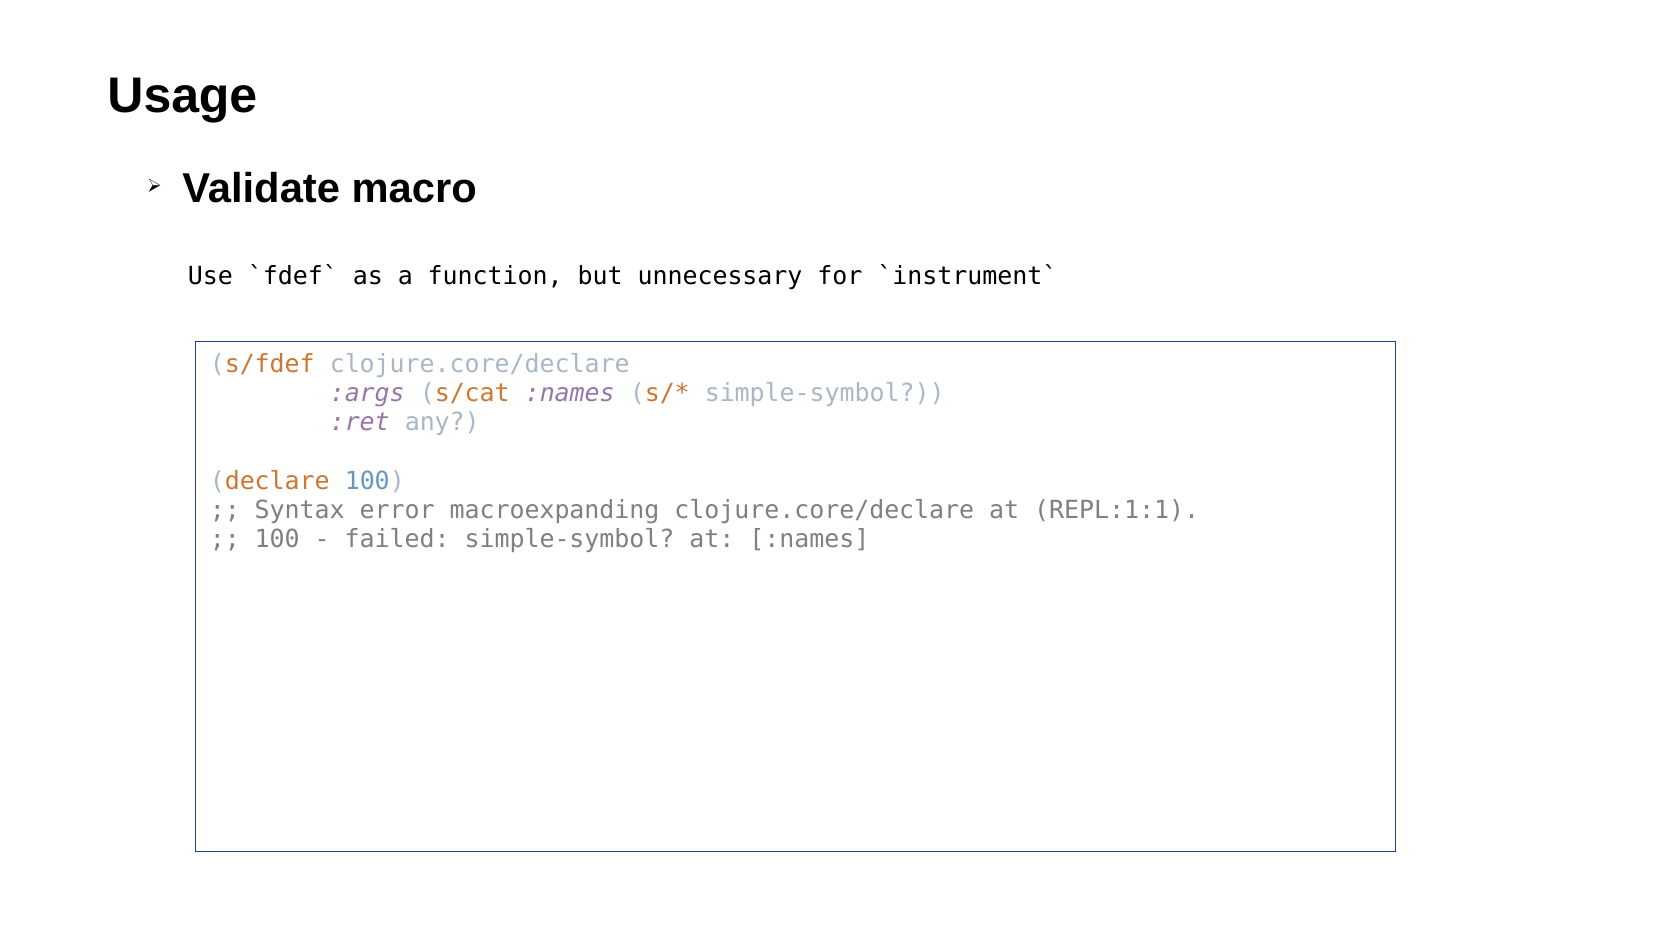

Usage
Validate macro
Use `fdef` as a function, but unnecessary for `instrument`
(s/fdef clojure.core/declare
 :args (s/cat :names (s/* simple-symbol?))
 :ret any?)
(declare 100)
;; Syntax error macroexpanding clojure.core/declare at (REPL:1:1).
;; 100 - failed: simple-symbol? at: [:names]